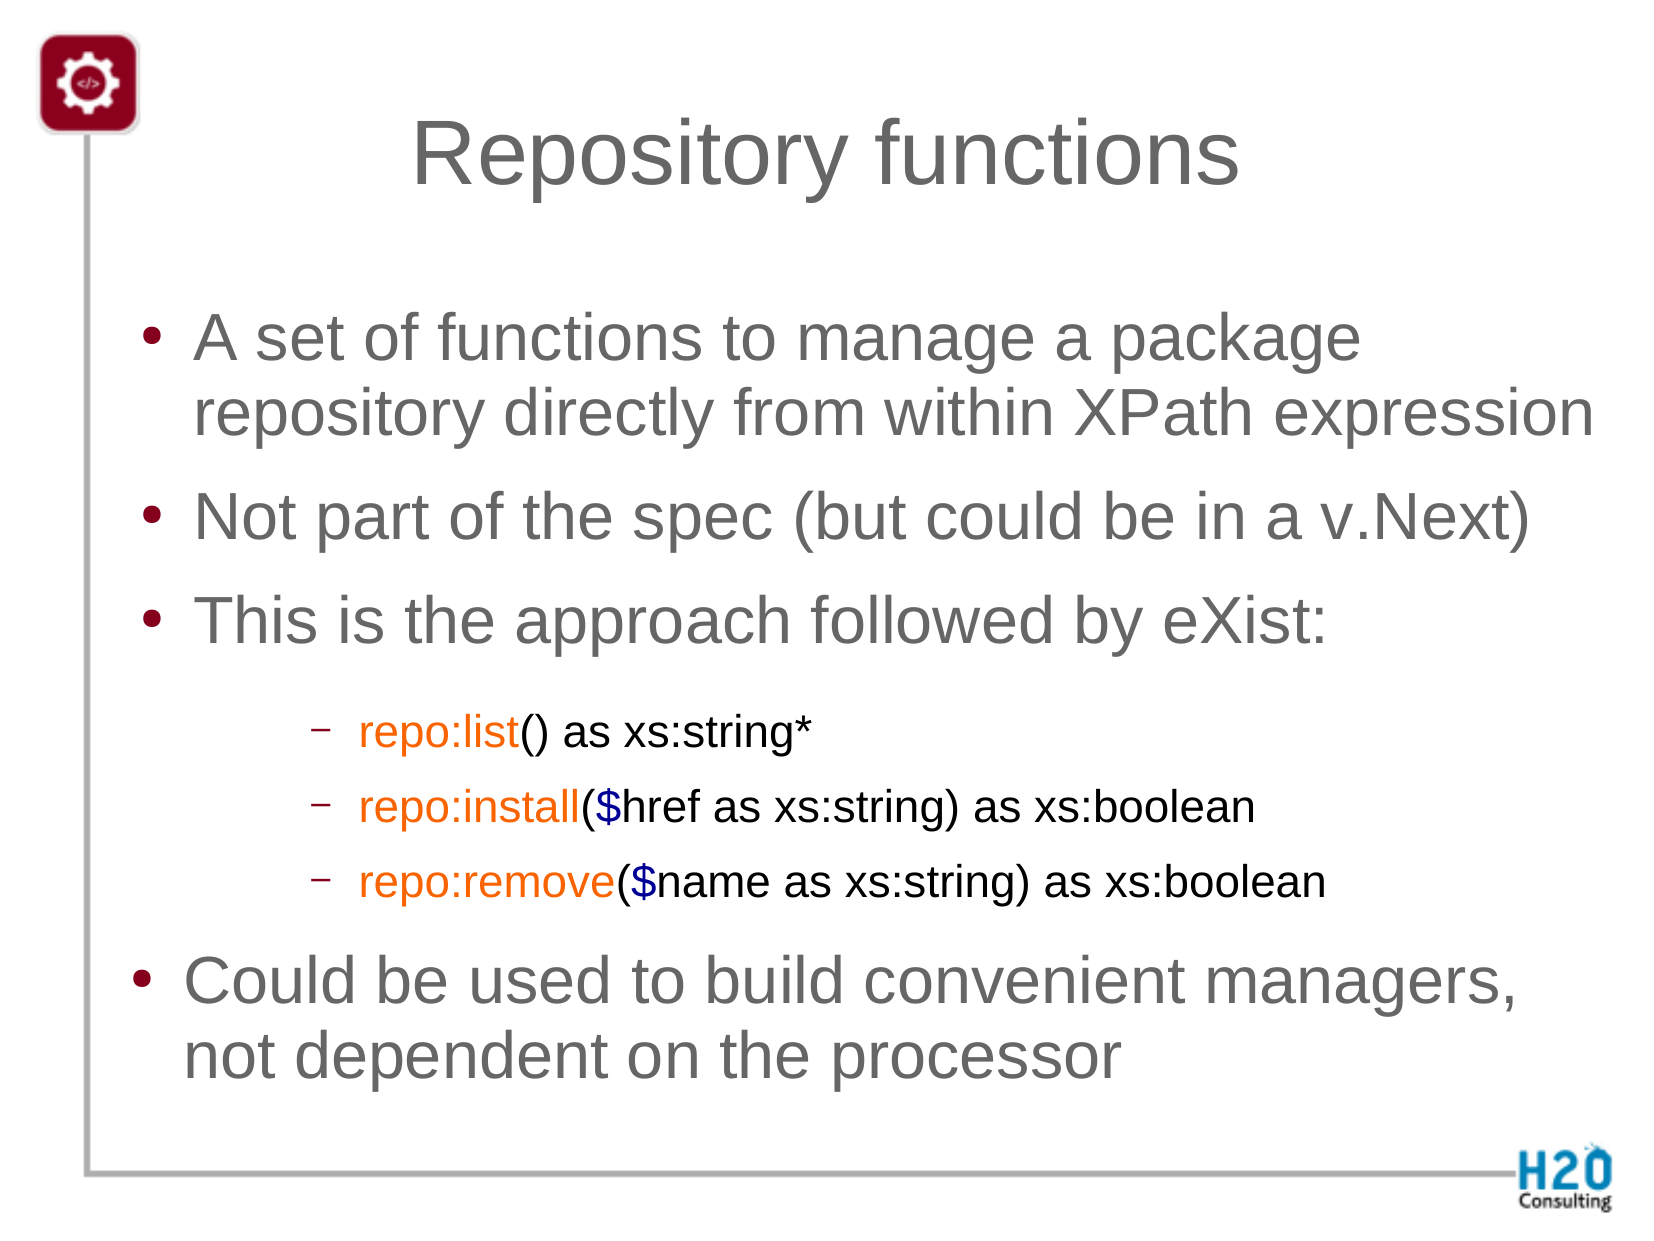

# Repository functions
A set of functions to manage a package repository directly from within XPath expression
Not part of the spec (but could be in a v.Next)
This is the approach followed by eXist:
repo:list() as xs:string*
repo:install($href as xs:string) as xs:boolean
repo:remove($name as xs:string) as xs:boolean
Could be used to build convenient managers, not dependent on the processor